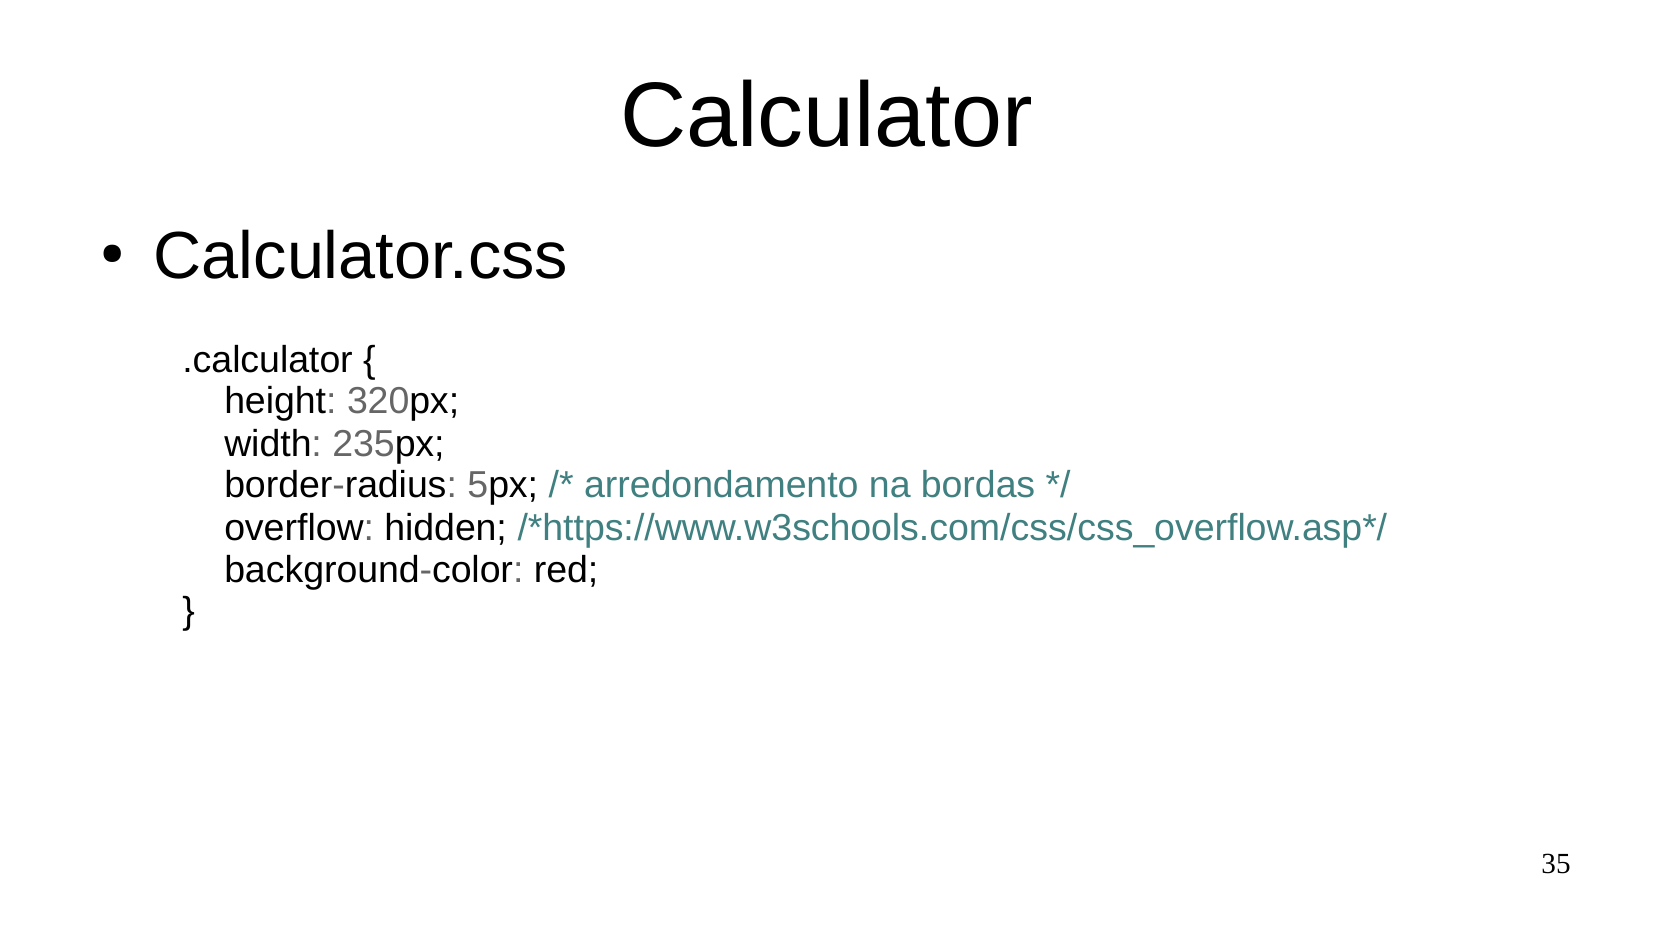

# Calculator
Calculator.css
.calculator {
 height: 320px;
 width: 235px;
 border-radius: 5px; /* arredondamento na bordas */
 overflow: hidden; /*https://www.w3schools.com/css/css_overflow.asp*/
 background-color: red;
}
35